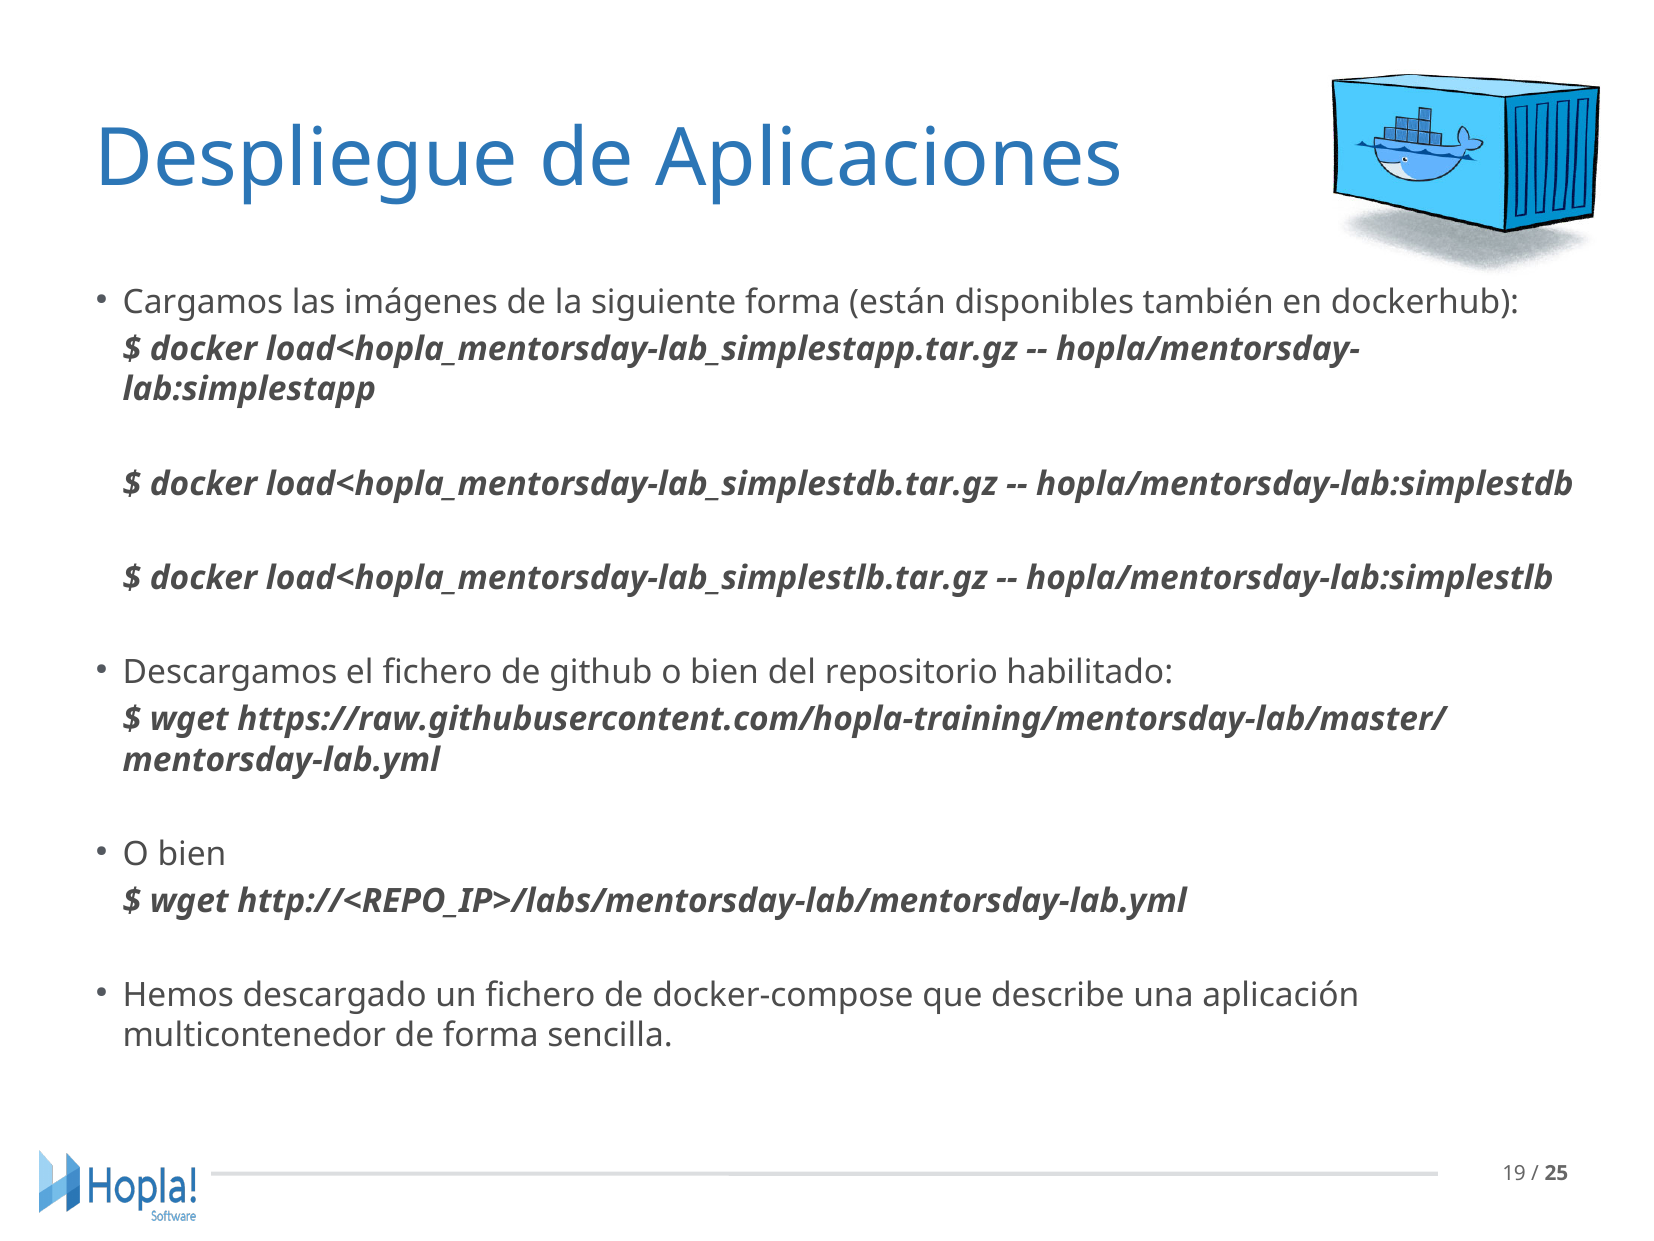

# Despliegue de Aplicaciones
Cargamos las imágenes de la siguiente forma (están disponibles también en dockerhub):
$ docker load<hopla_mentorsday-lab_simplestapp.tar.gz -- hopla/mentorsday-lab:simplestapp
$ docker load<hopla_mentorsday-lab_simplestdb.tar.gz -- hopla/mentorsday-lab:simplestdb
$ docker load<hopla_mentorsday-lab_simplestlb.tar.gz -- hopla/mentorsday-lab:simplestlb
Descargamos el fichero de github o bien del repositorio habilitado:
$ wget https://raw.githubusercontent.com/hopla-training/mentorsday-lab/master/mentorsday-lab.yml
O bien
$ wget http://<REPO_IP>/labs/mentorsday-lab/mentorsday-lab.yml
Hemos descargado un fichero de docker-compose que describe una aplicación multicontenedor de forma sencilla.
19